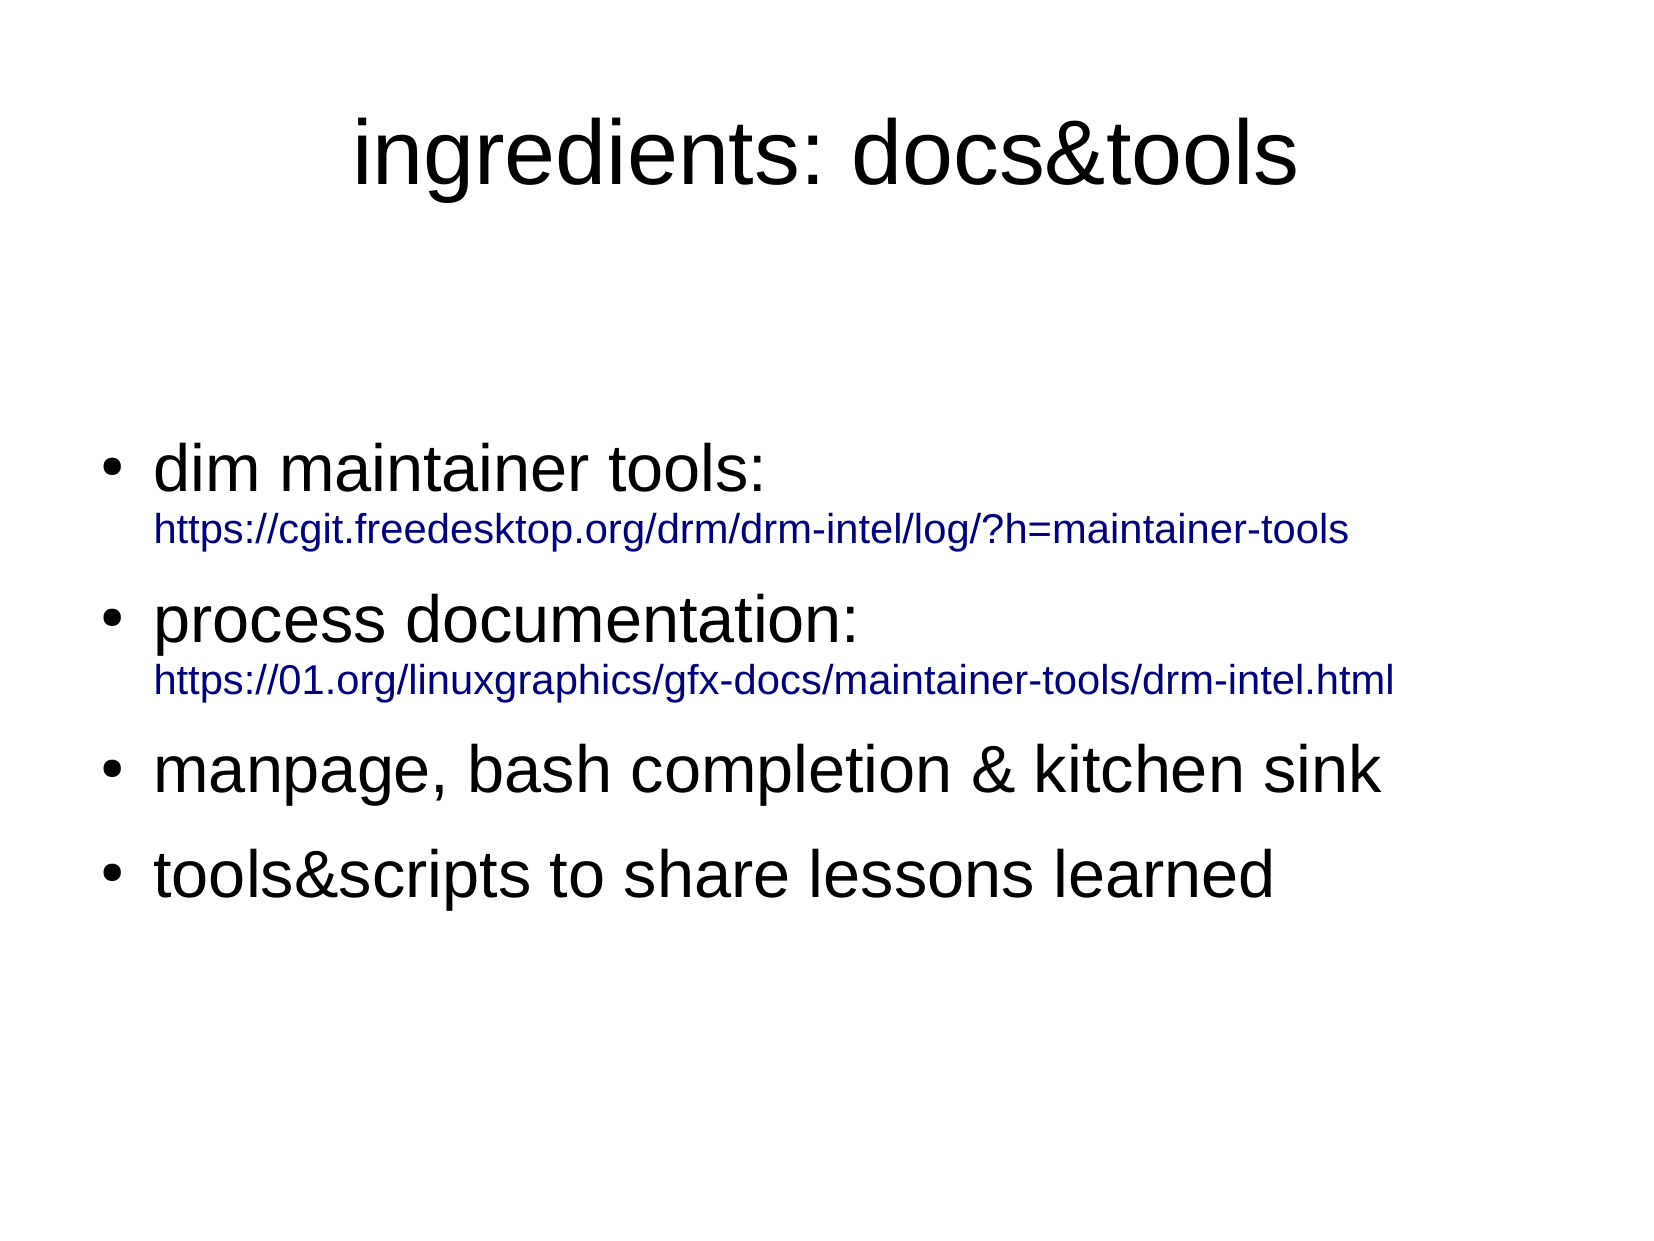

# ingredients: docs&tools
dim maintainer tools: https://cgit.freedesktop.org/drm/drm-intel/log/?h=maintainer-tools
process documentation:https://01.org/linuxgraphics/gfx-docs/maintainer-tools/drm-intel.html
manpage, bash completion & kitchen sink
tools&scripts to share lessons learned